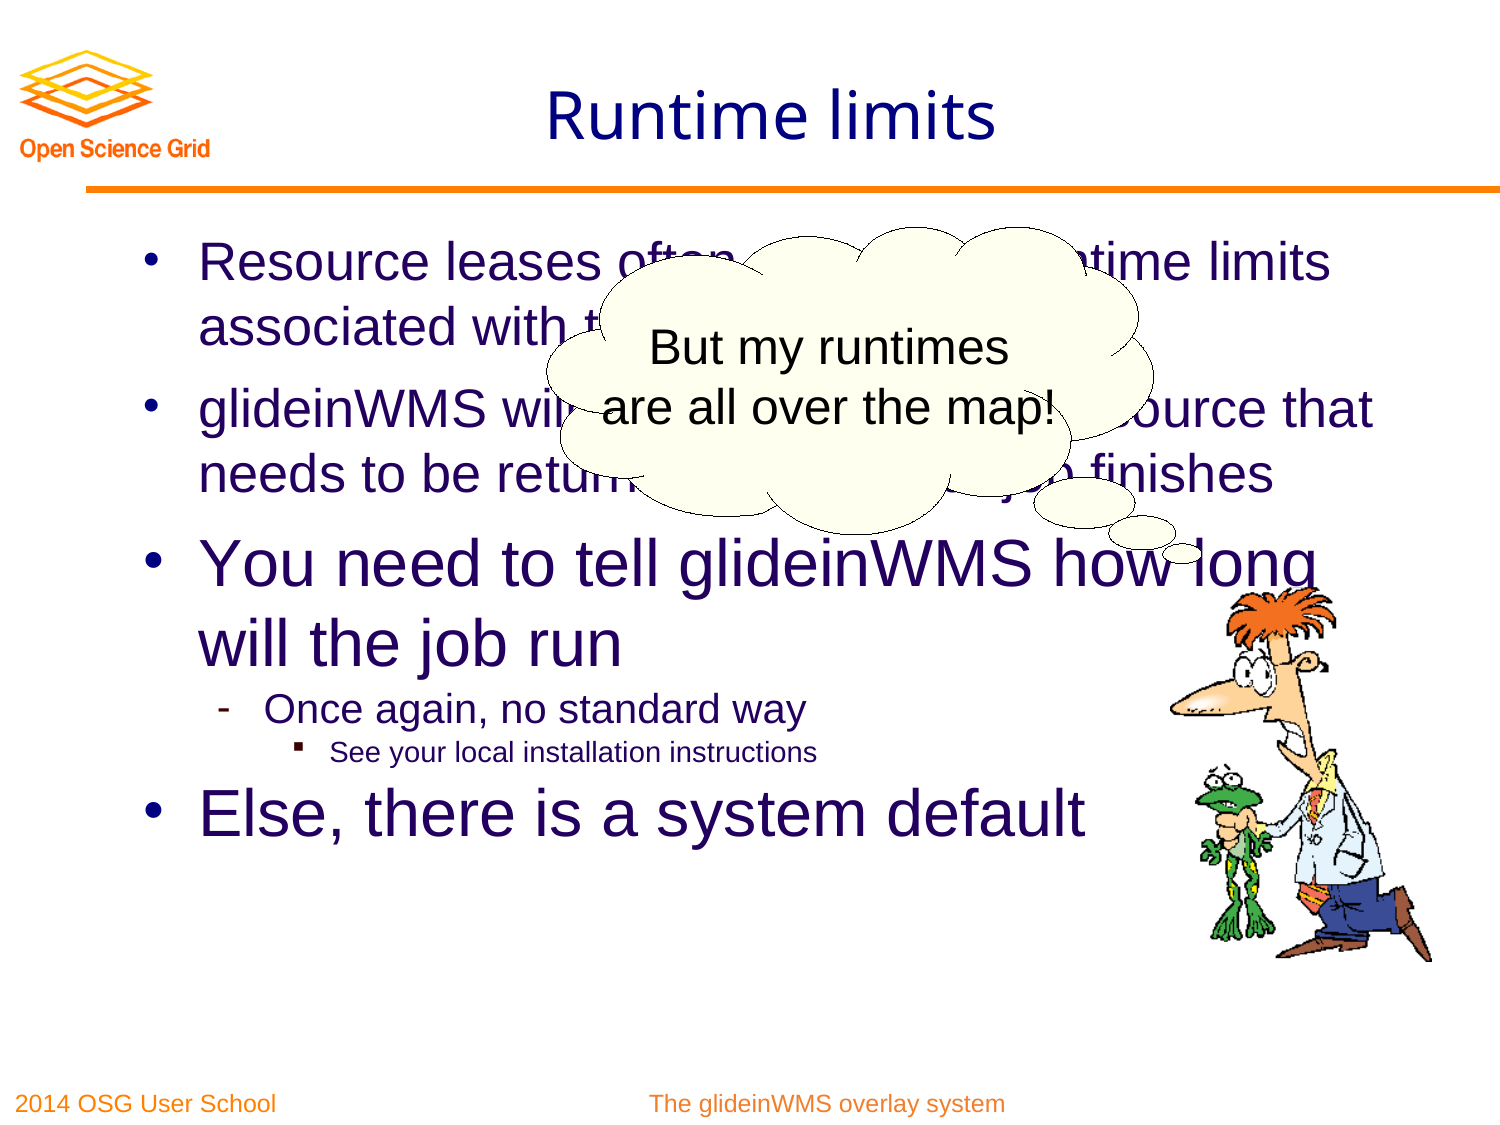

# Runtime limits
Resource leases often come with runtime limits associated with them
glideinWMS will not start a job on a resource that needs to be returned before your job finishes
You need to tell glideinWMS how long will the job run
Once again, no standard way
See your local installation instructions
Else, there is a system default
But my runtimes
are all over the map!